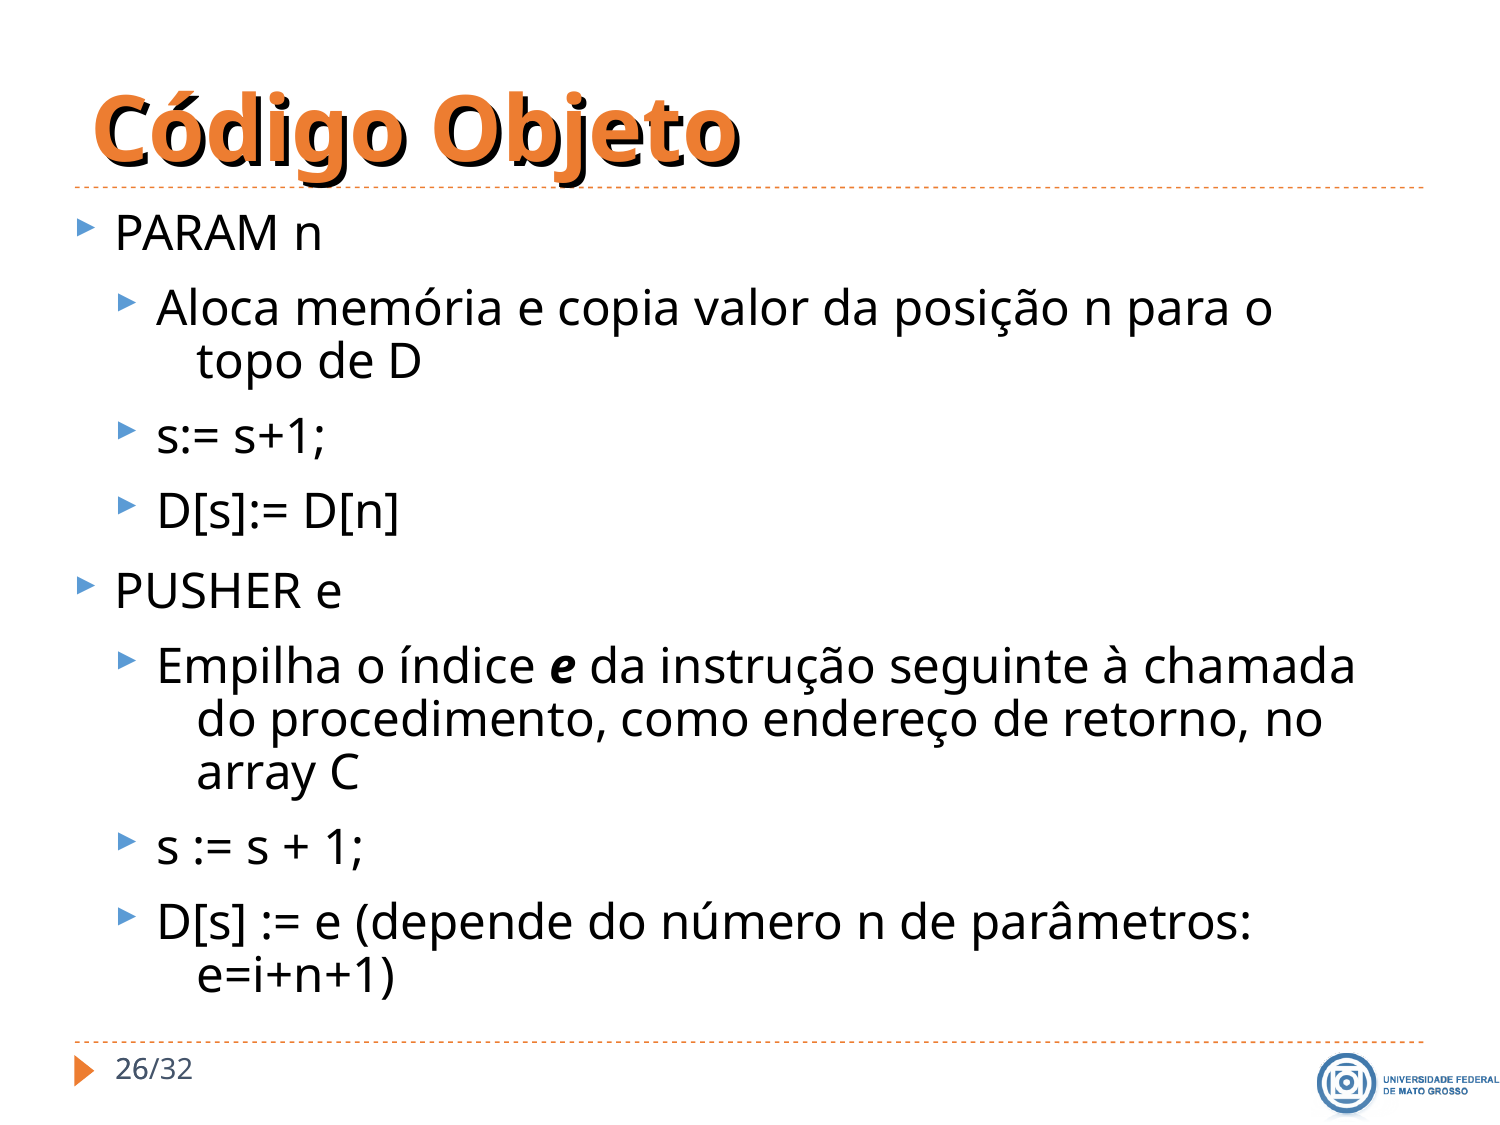

# Código Objeto
PARAM n
Aloca memória e copia valor da posição n para o topo de D
s:= s+1;
D[s]:= D[n]
PUSHER e
Empilha o índice e da instrução seguinte à chamada do procedimento, como endereço de retorno, no array C
s := s + 1;
D[s] := e (depende do número n de parâmetros: e=i+n+1)
26